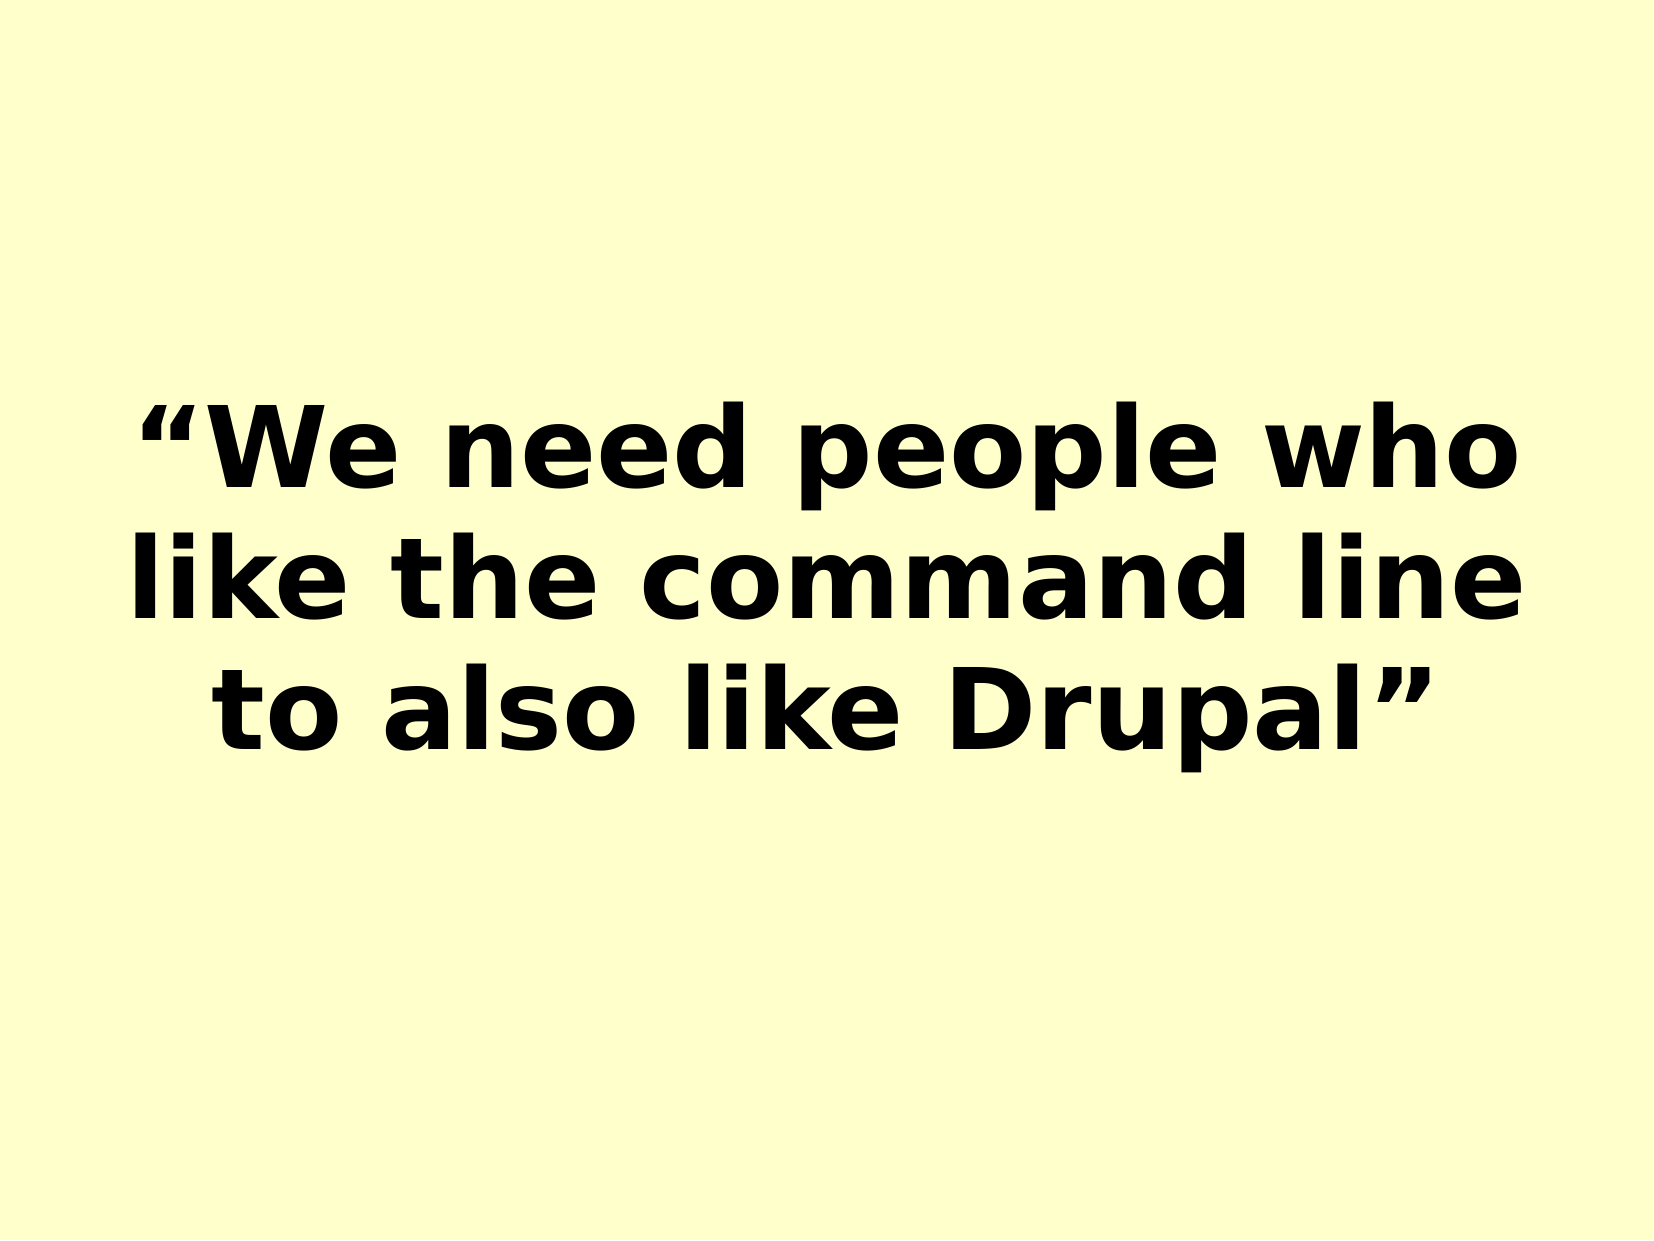

# “We need people who like the command line to also like Drupal”